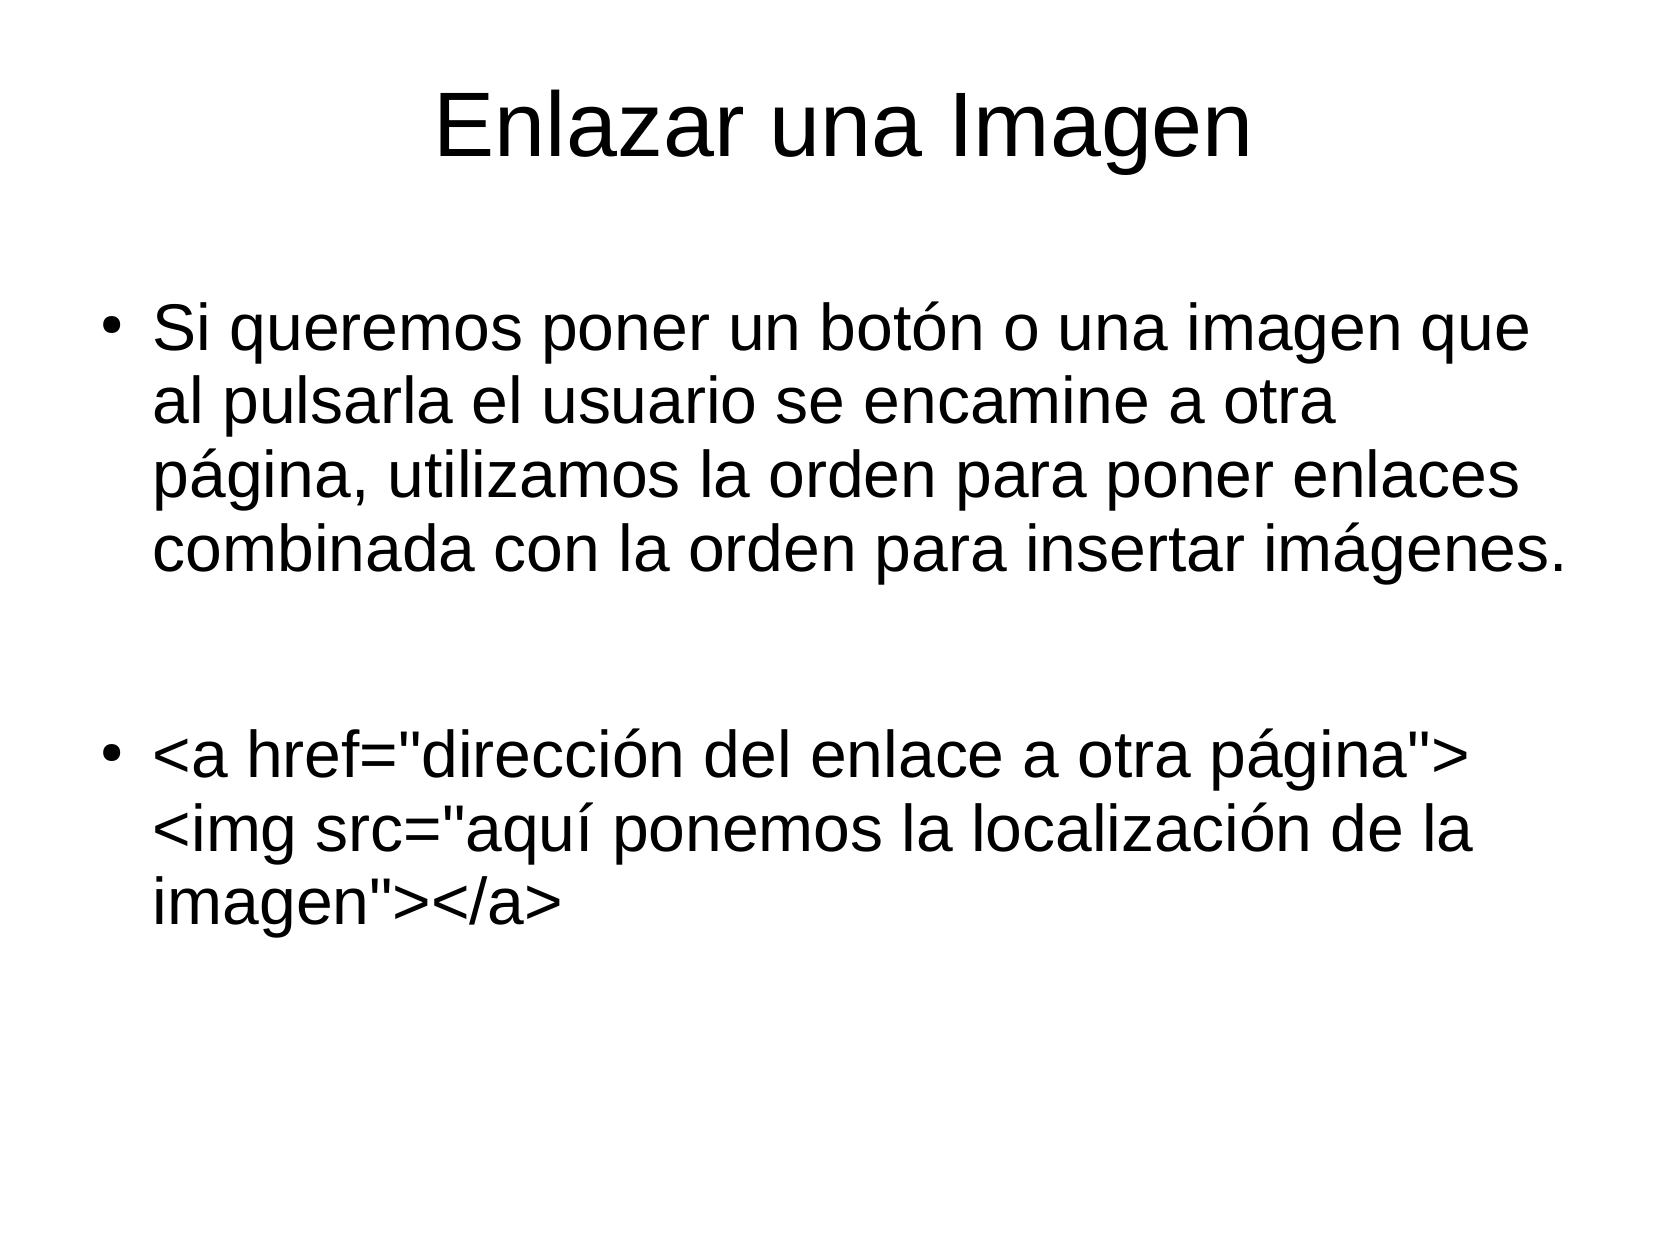

# Enlazar una Imagen
Si queremos poner un botón o una imagen que al pulsarla el usuario se encamine a otra página, utilizamos la orden para poner enlaces combinada con la orden para insertar imágenes.
<a href="dirección del enlace a otra página"> <img src="aquí ponemos la localización de la imagen"></a>